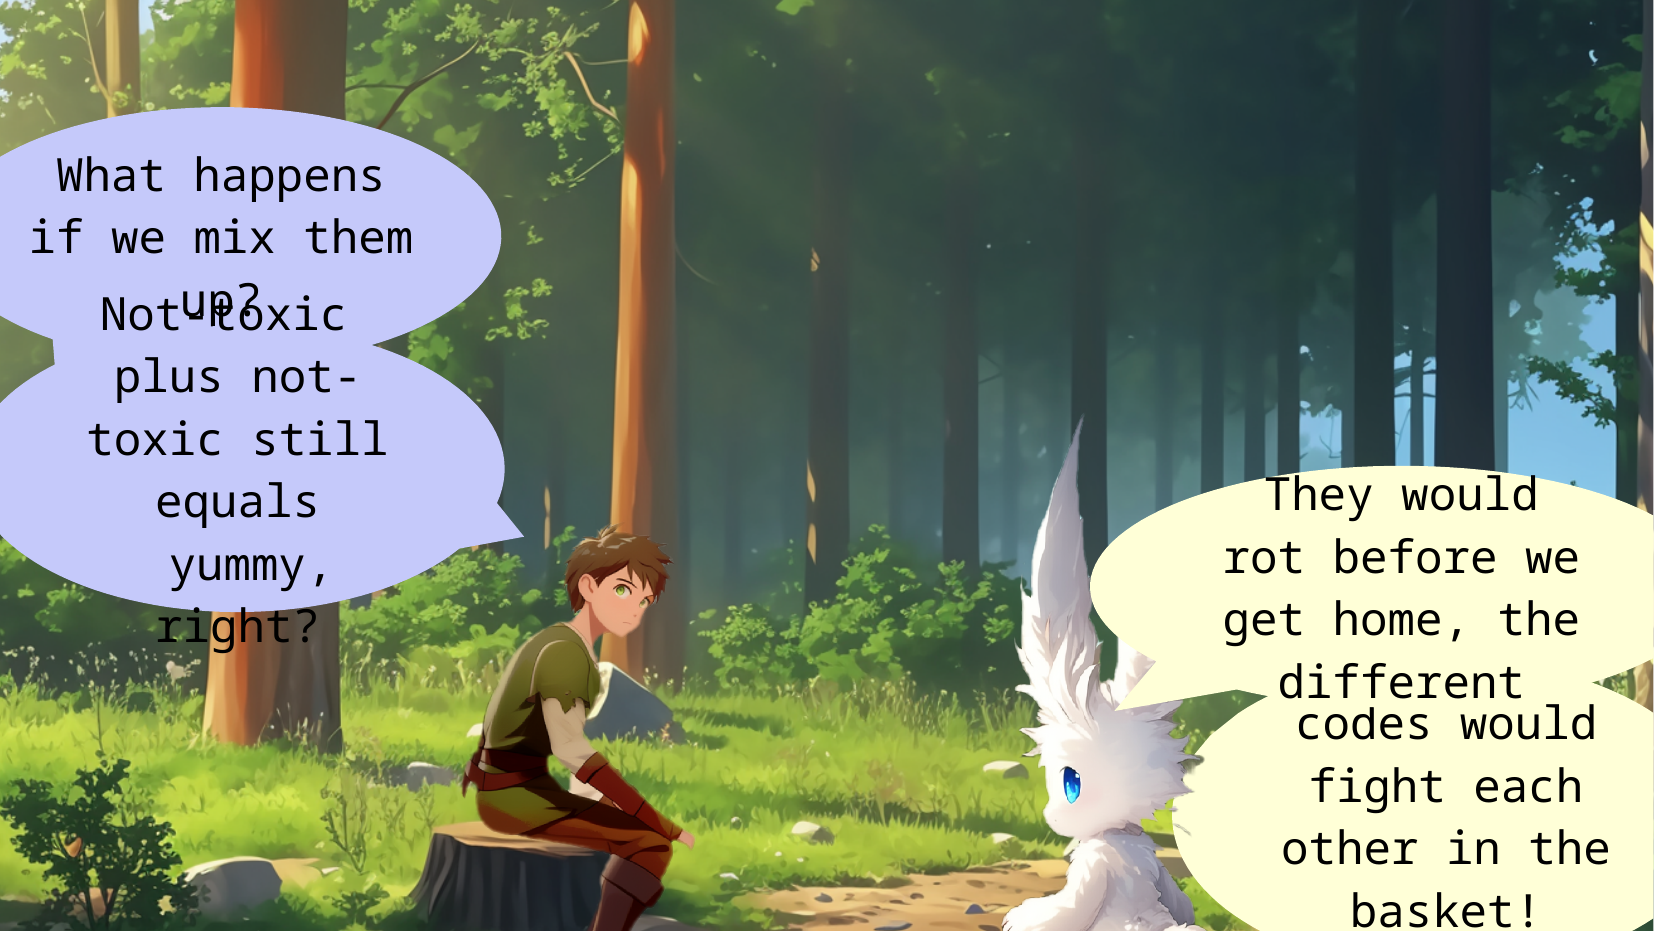

What happens if we mix them up?
Not-toxic plus not-toxic still equals
 yummy, right?
They would
rot before we get home, the different
codes would fight each other in the basket!